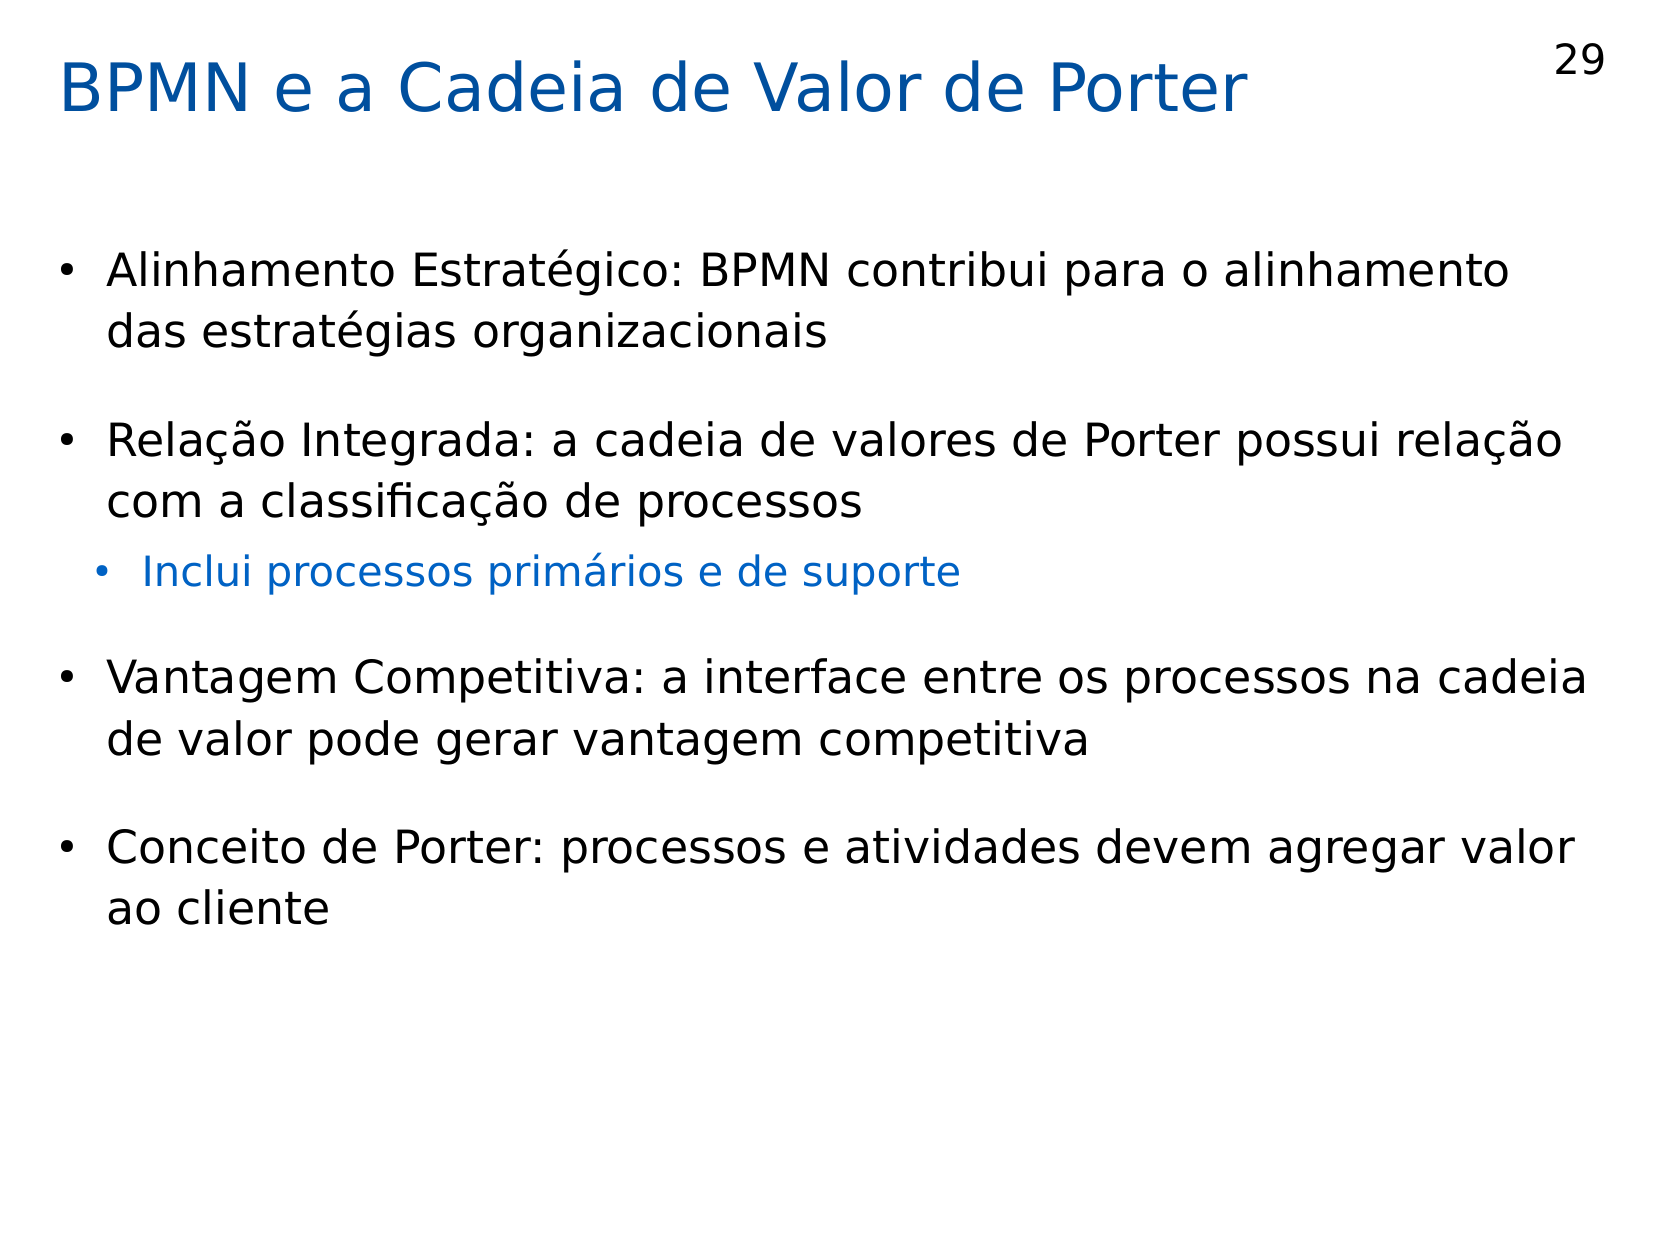

# BPMN e a Cadeia de Valor de Porter
29
Alinhamento Estratégico: BPMN contribui para o alinhamento das estratégias organizacionais
Relação Integrada: a cadeia de valores de Porter possui relação com a classificação de processos
Inclui processos primários e de suporte
Vantagem Competitiva: a interface entre os processos na cadeia de valor pode gerar vantagem competitiva
Conceito de Porter: processos e atividades devem agregar valor ao cliente